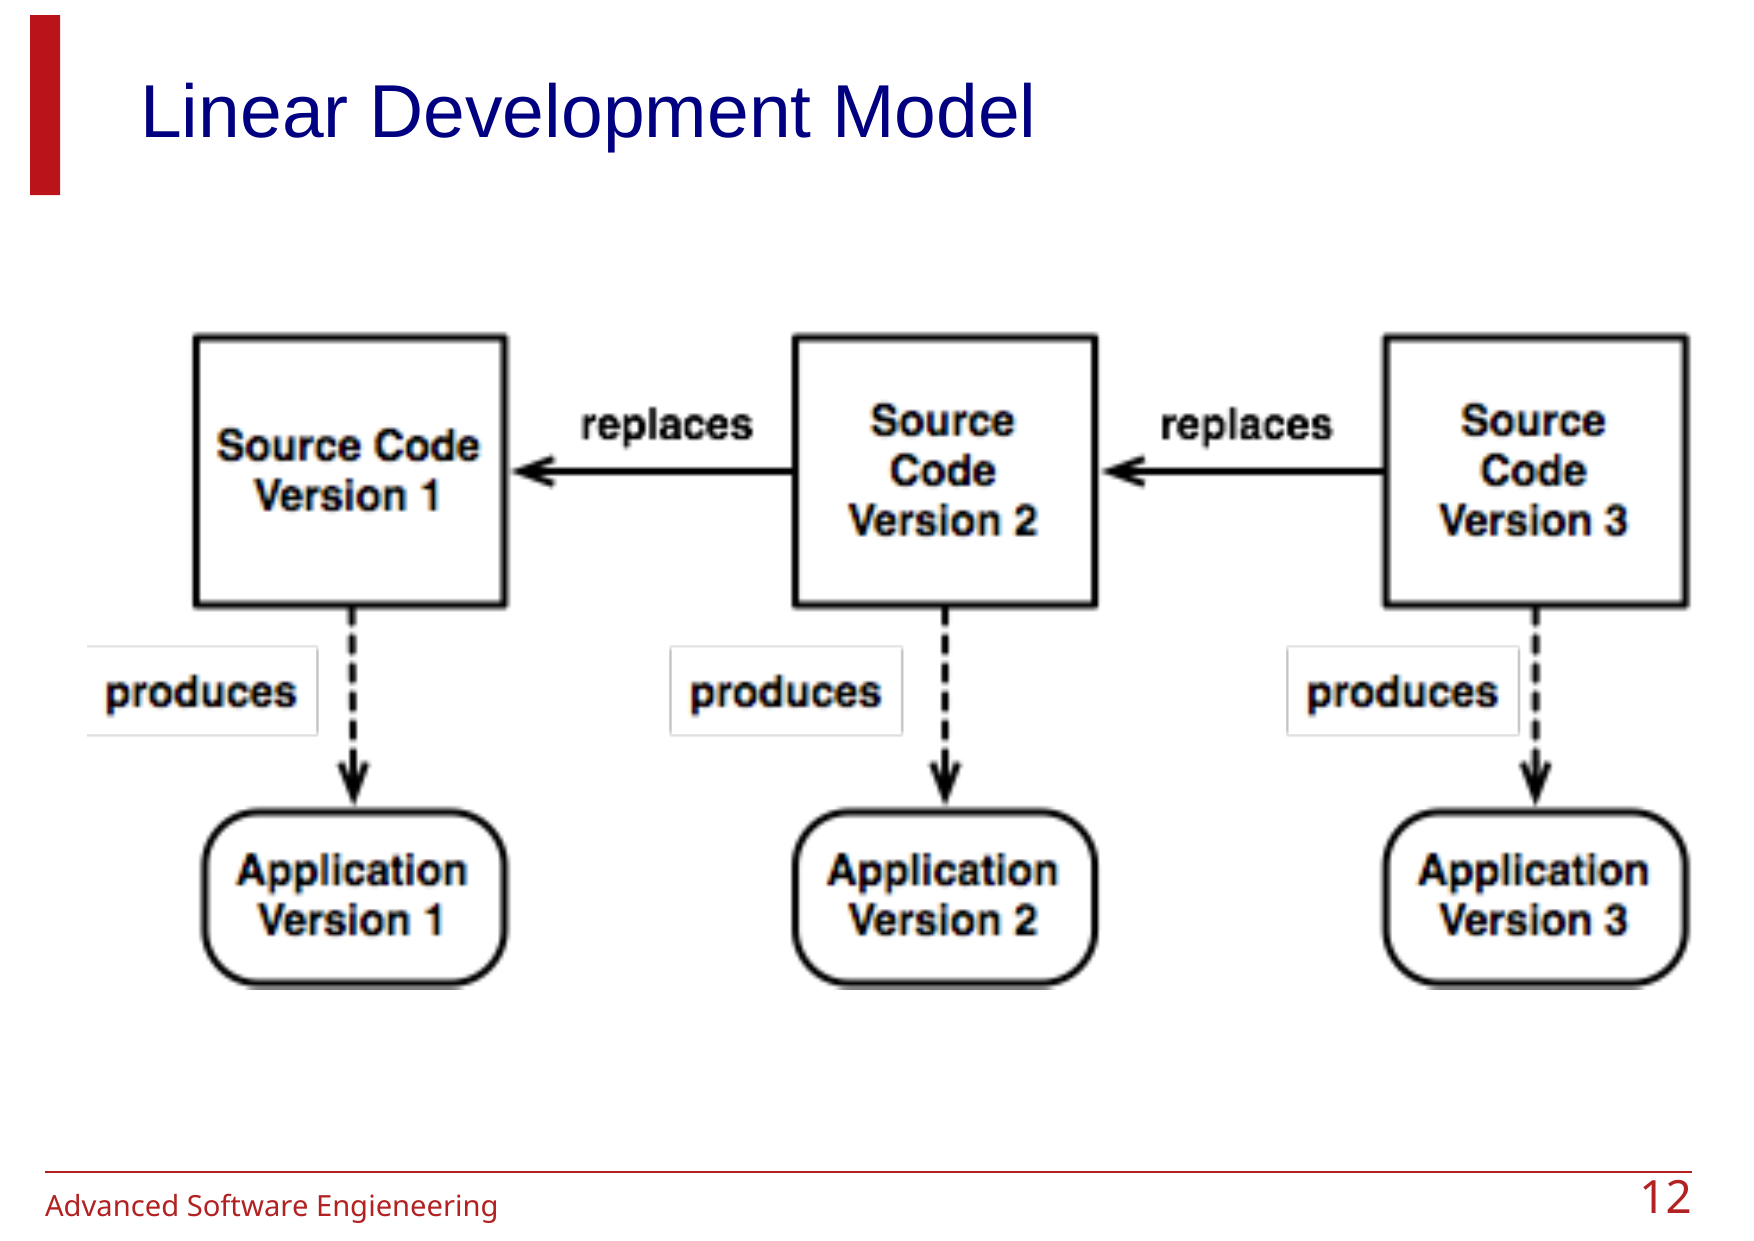

# Linear Development Model
12
Advanced Software Engieneering